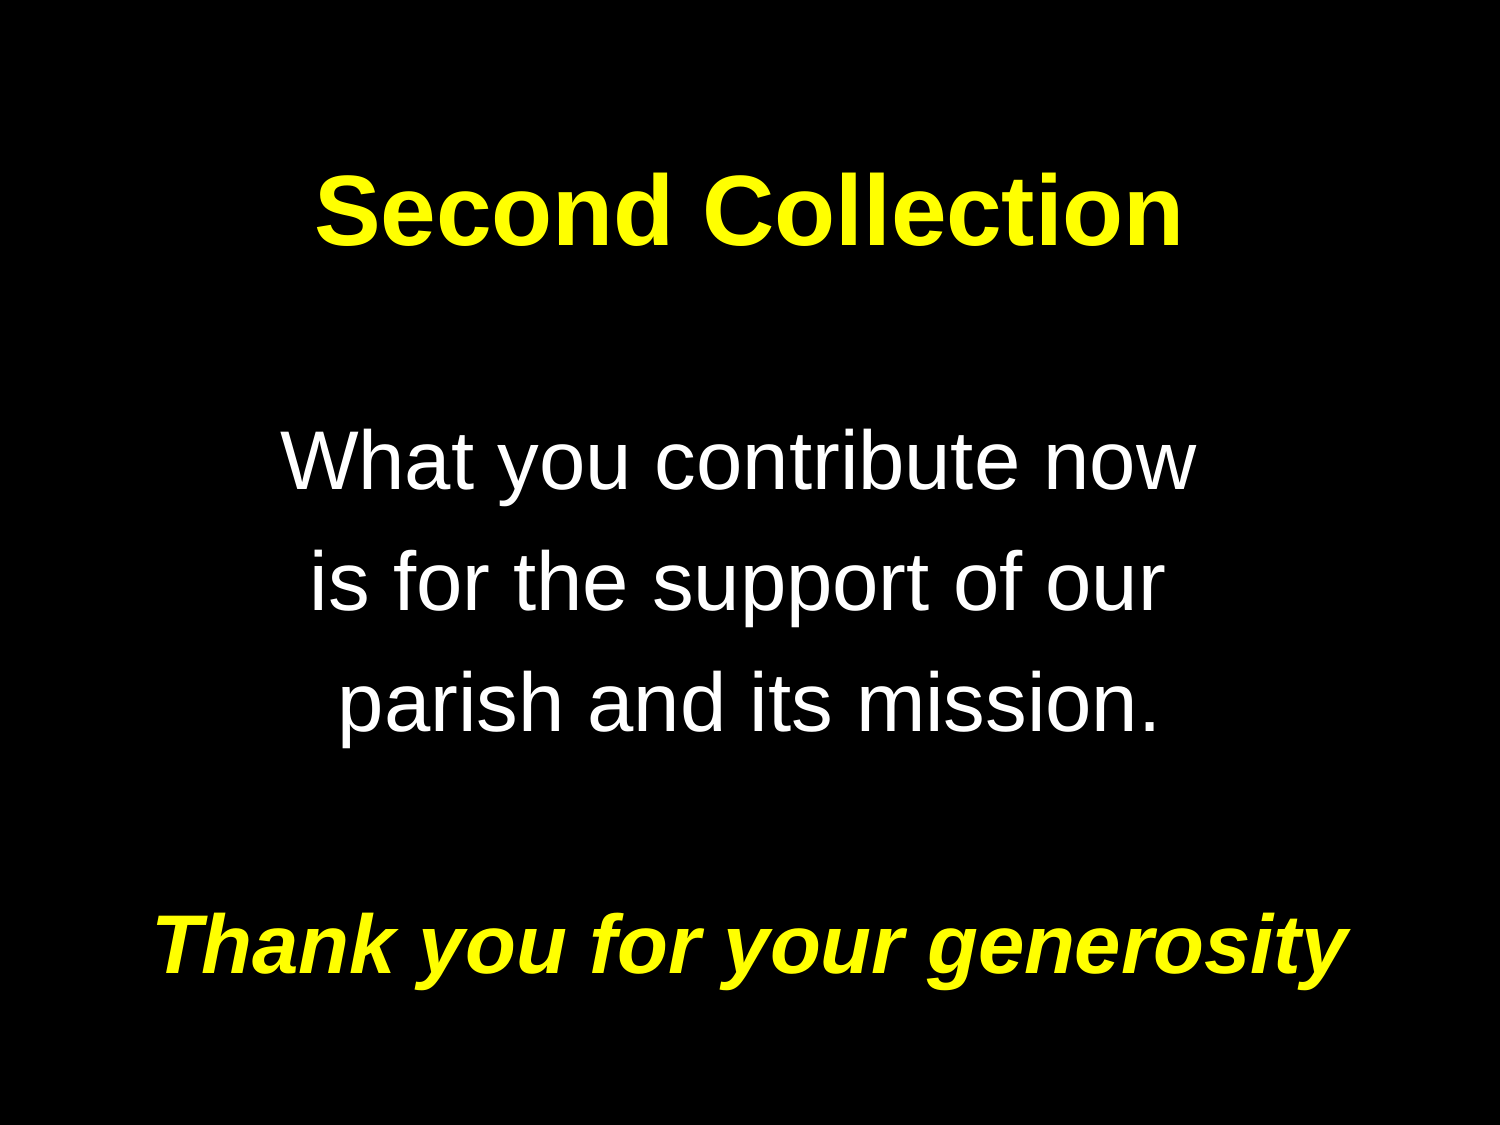

Second Collection
What you contribute now
is for the support of our
parish and its mission.
Thank you for your generosity